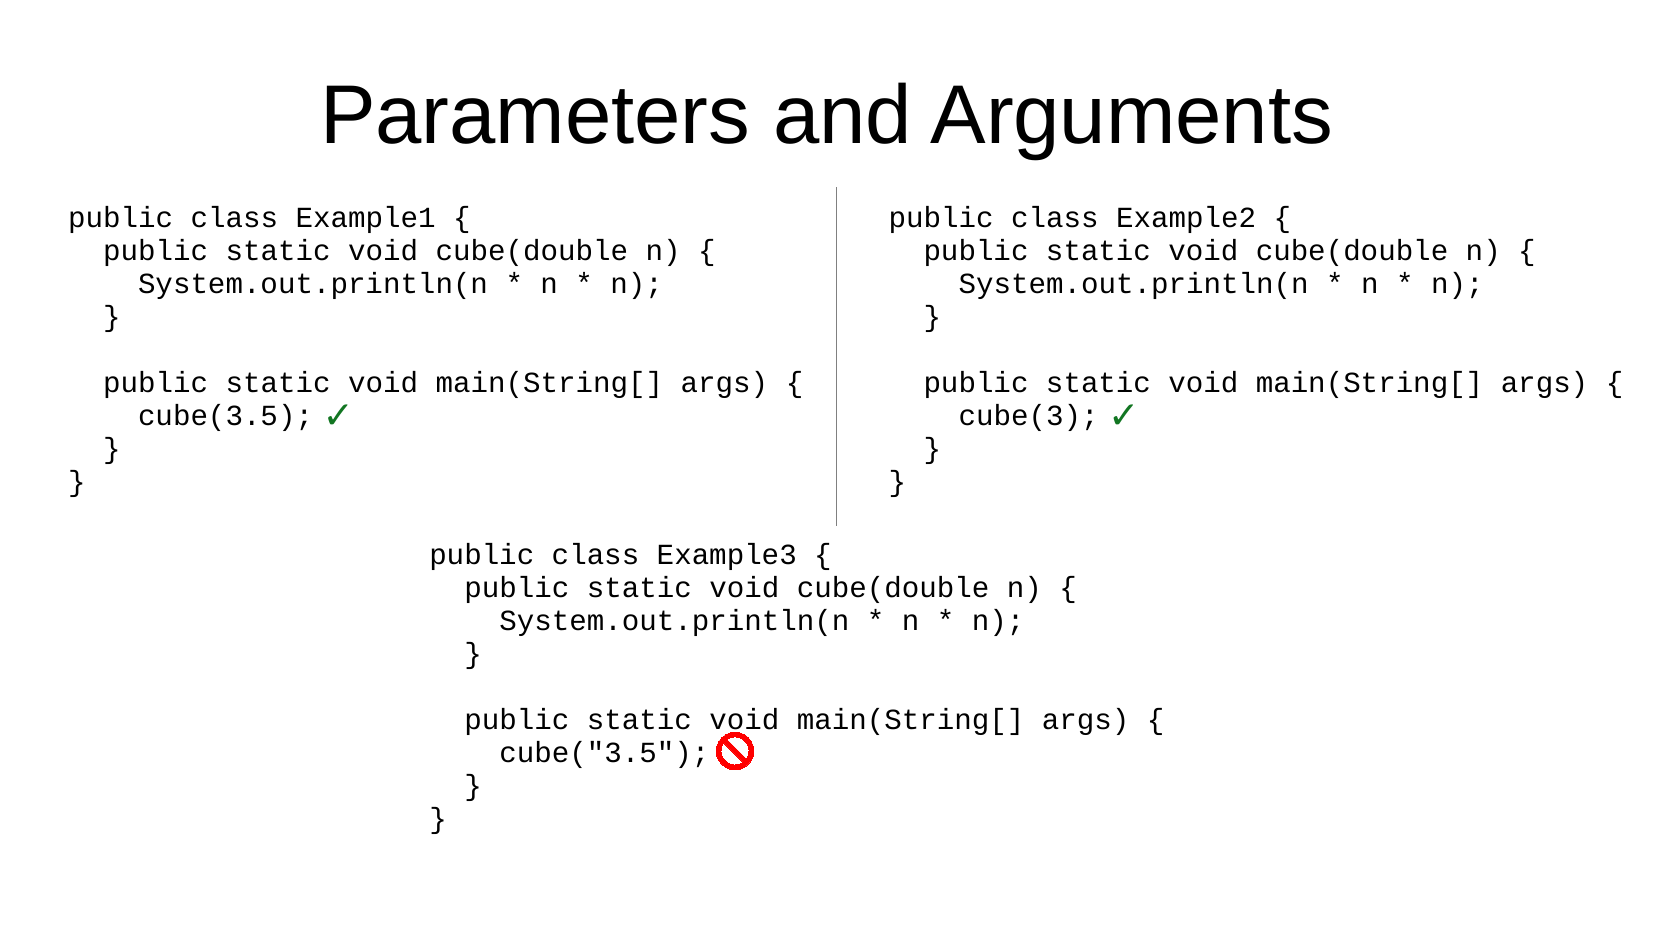

# Parameters and Arguments
public class Example1 {
 public static void cube(double n) {
 System.out.println(n * n * n);
 }
 public static void main(String[] args) {
 cube(3.5);
 }
}
public class Example2 {
 public static void cube(double n) {
 System.out.println(n * n * n);
 }
 public static void main(String[] args) {
 cube(3);
 }
}
✓
✓
public class Example3 {
 public static void cube(double n) {
 System.out.println(n * n * n);
 }
 public static void main(String[] args) {
 cube("3.5");
 }
}